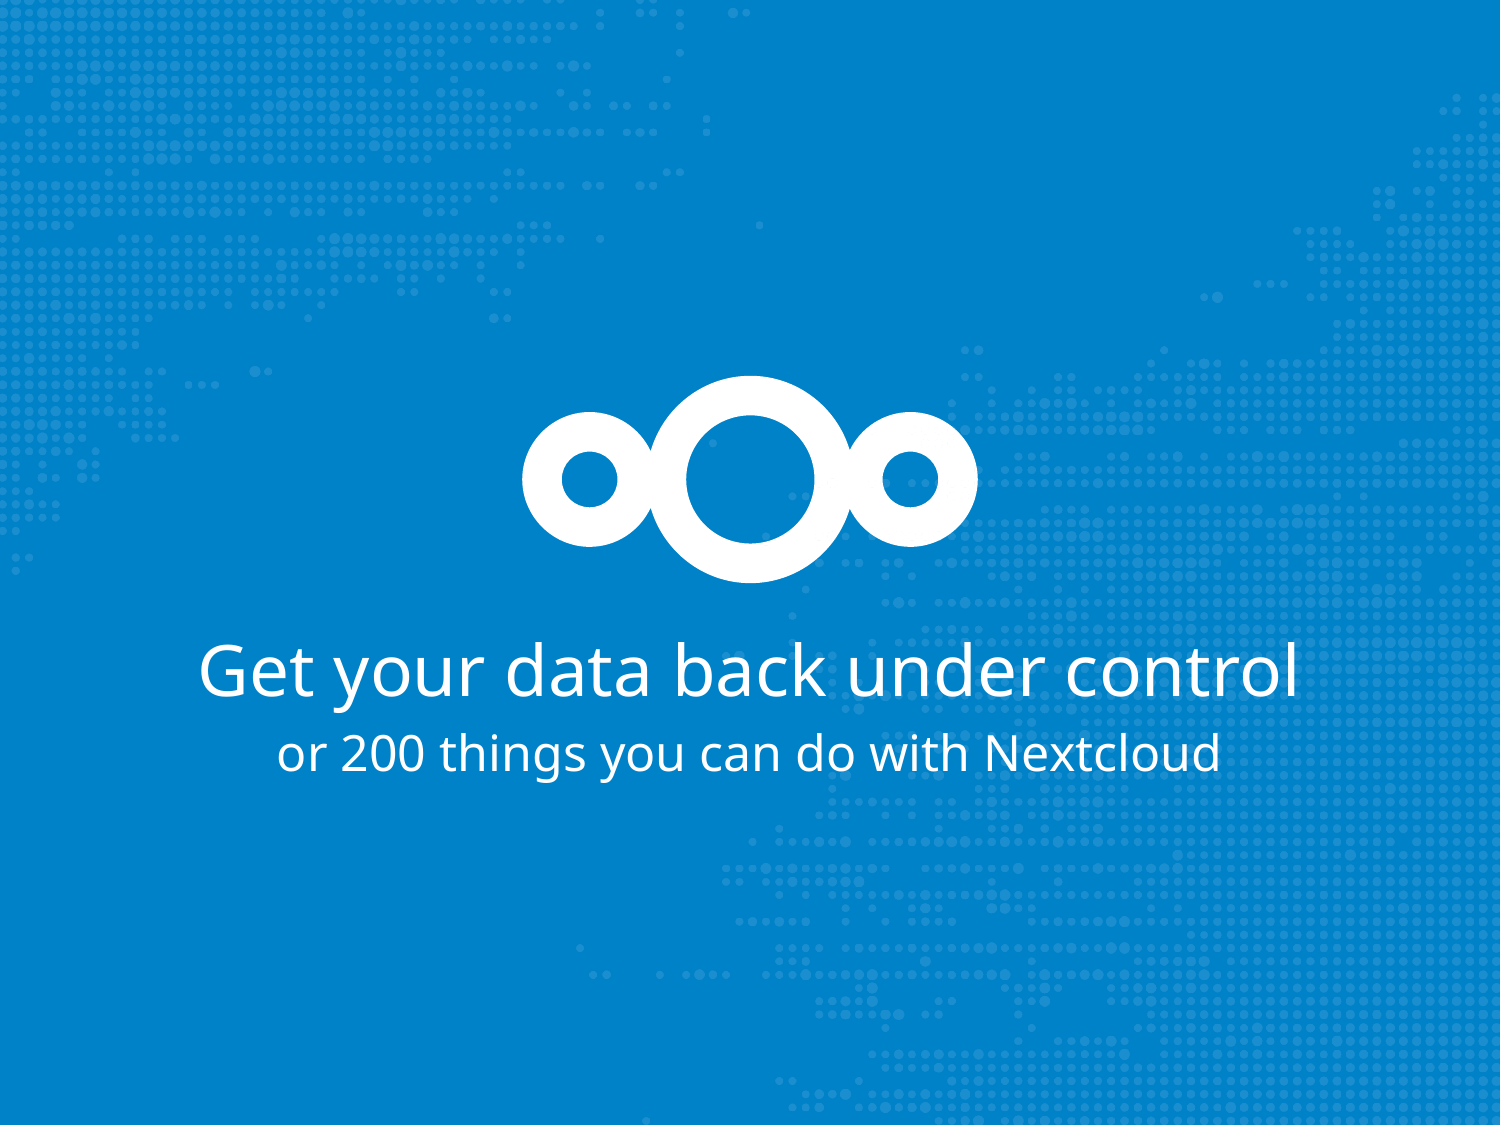

# Get your data back under control or 200 things you can do with Nextcloud